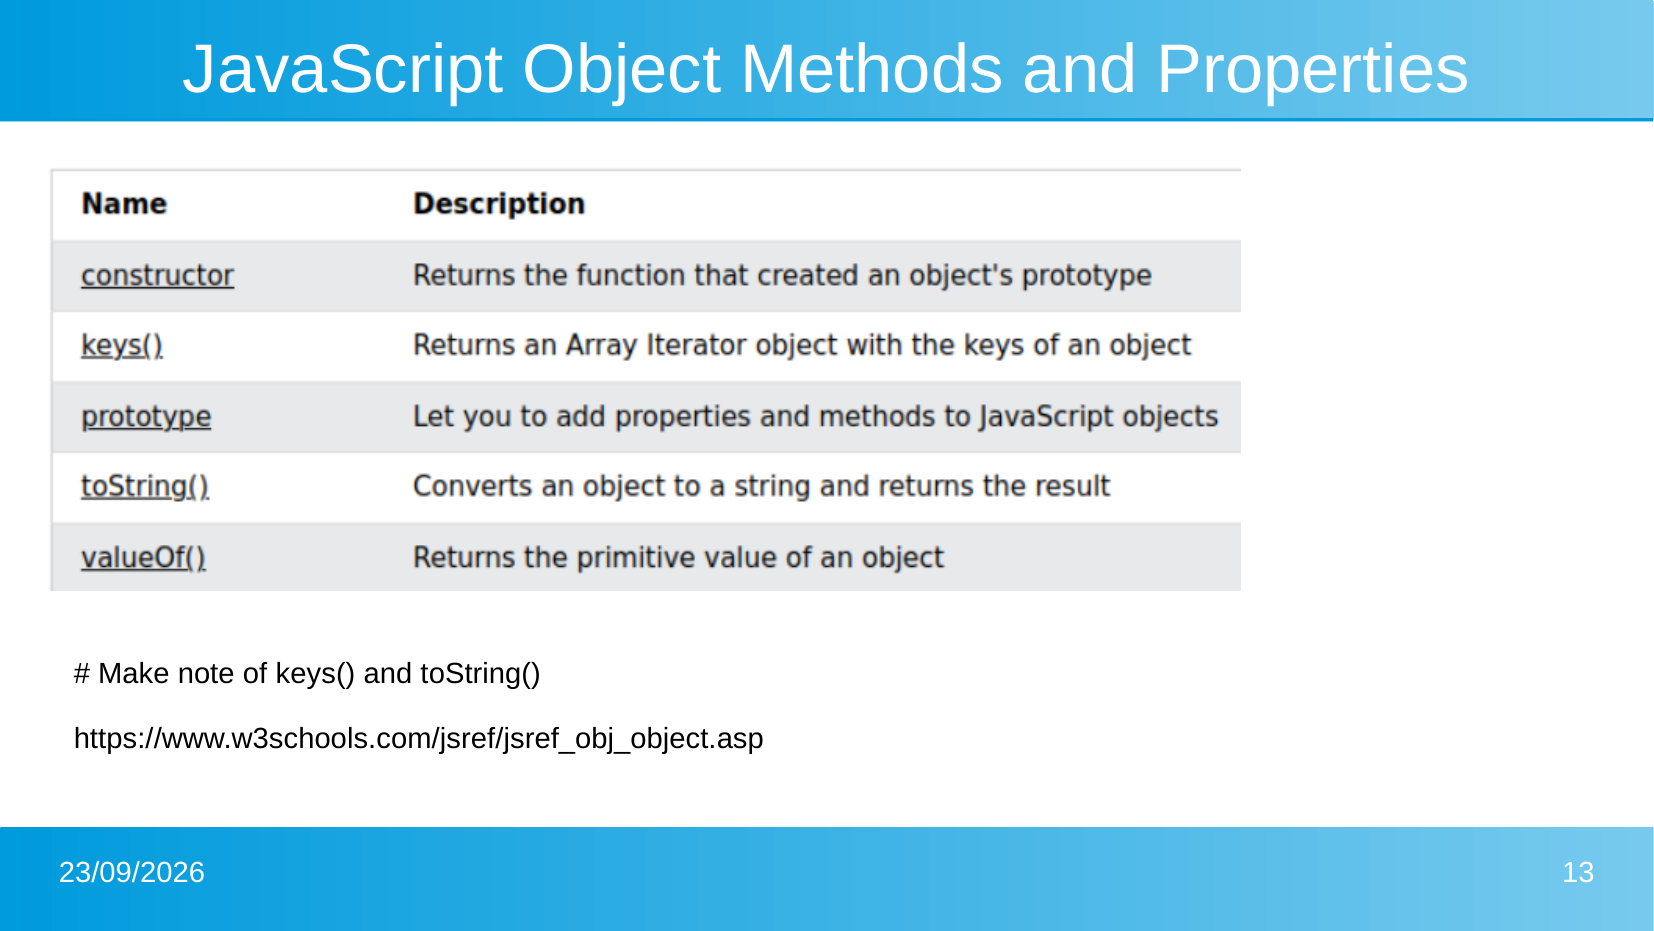

# JavaScript Object Methods and Properties
# Make note of keys() and toString()
https://www.w3schools.com/jsref/jsref_obj_object.asp
13